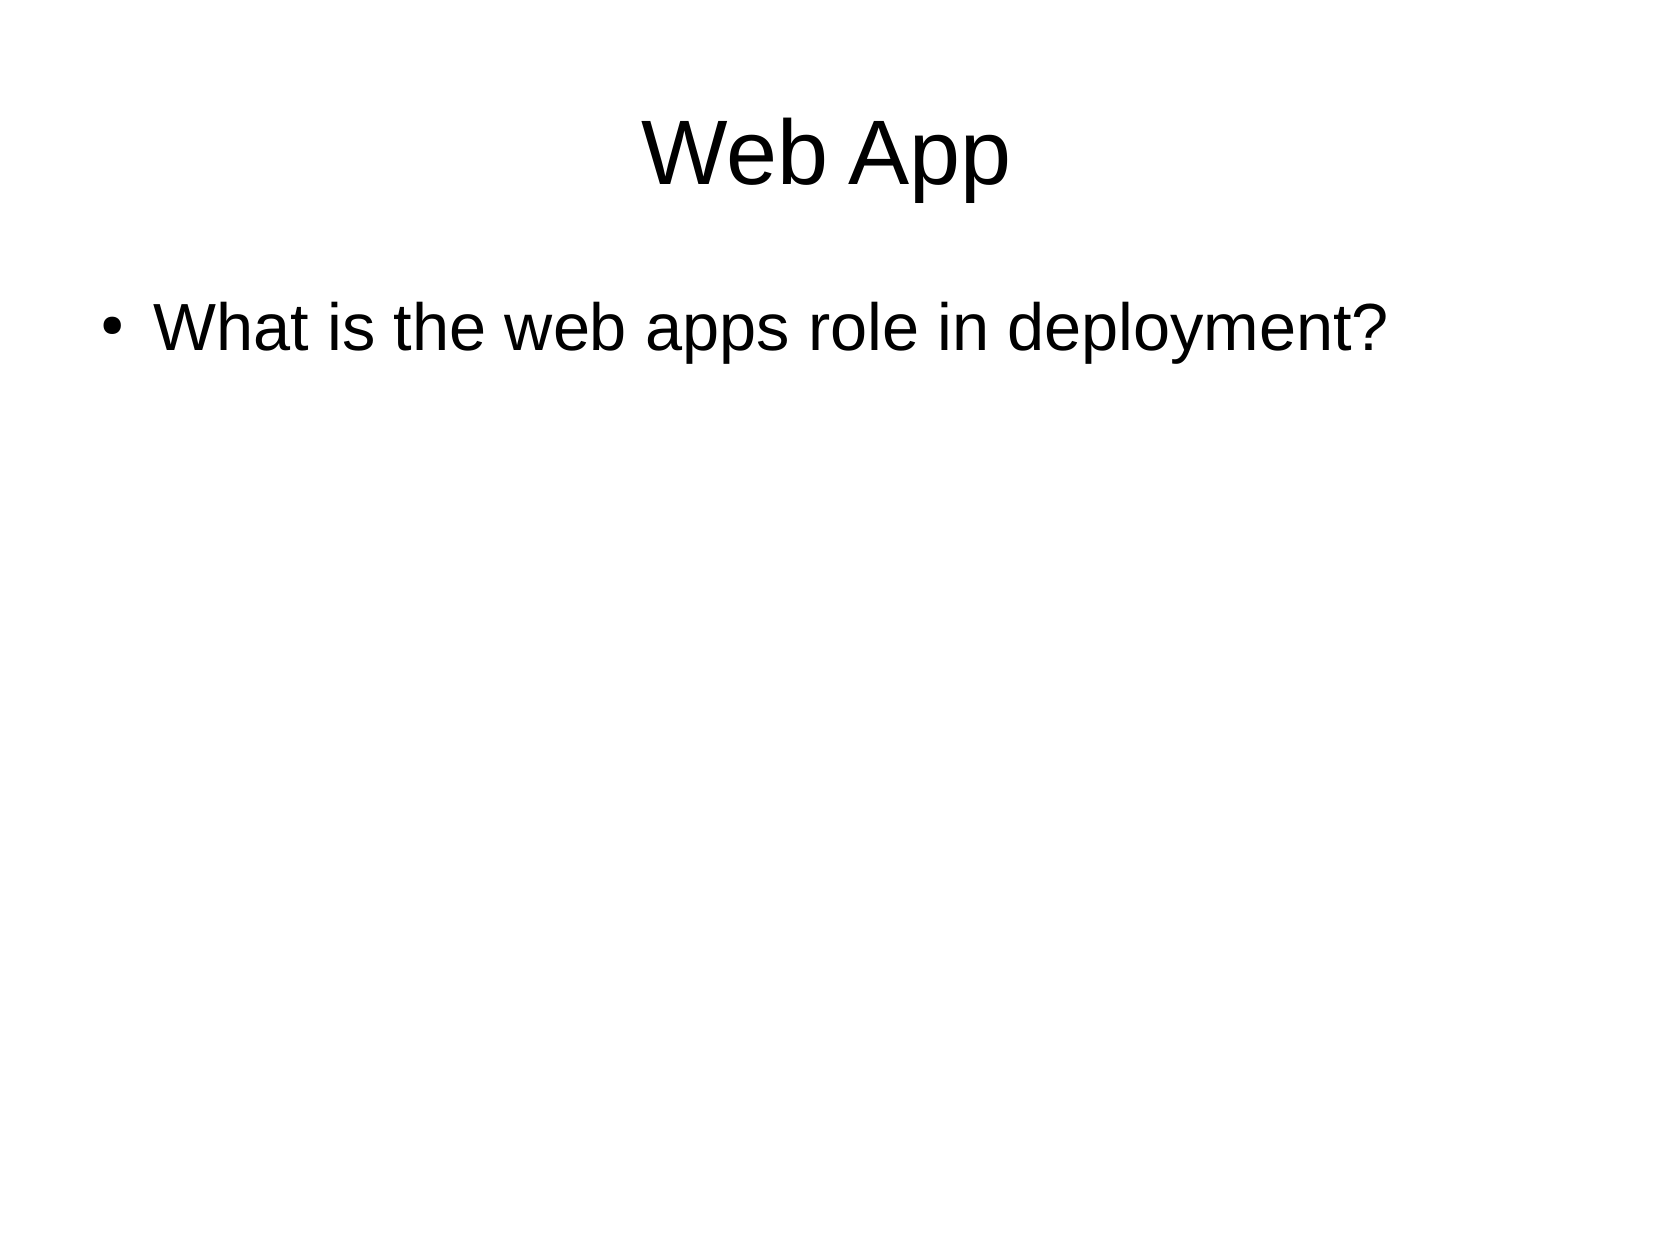

# Web App
What is the web apps role in deployment?